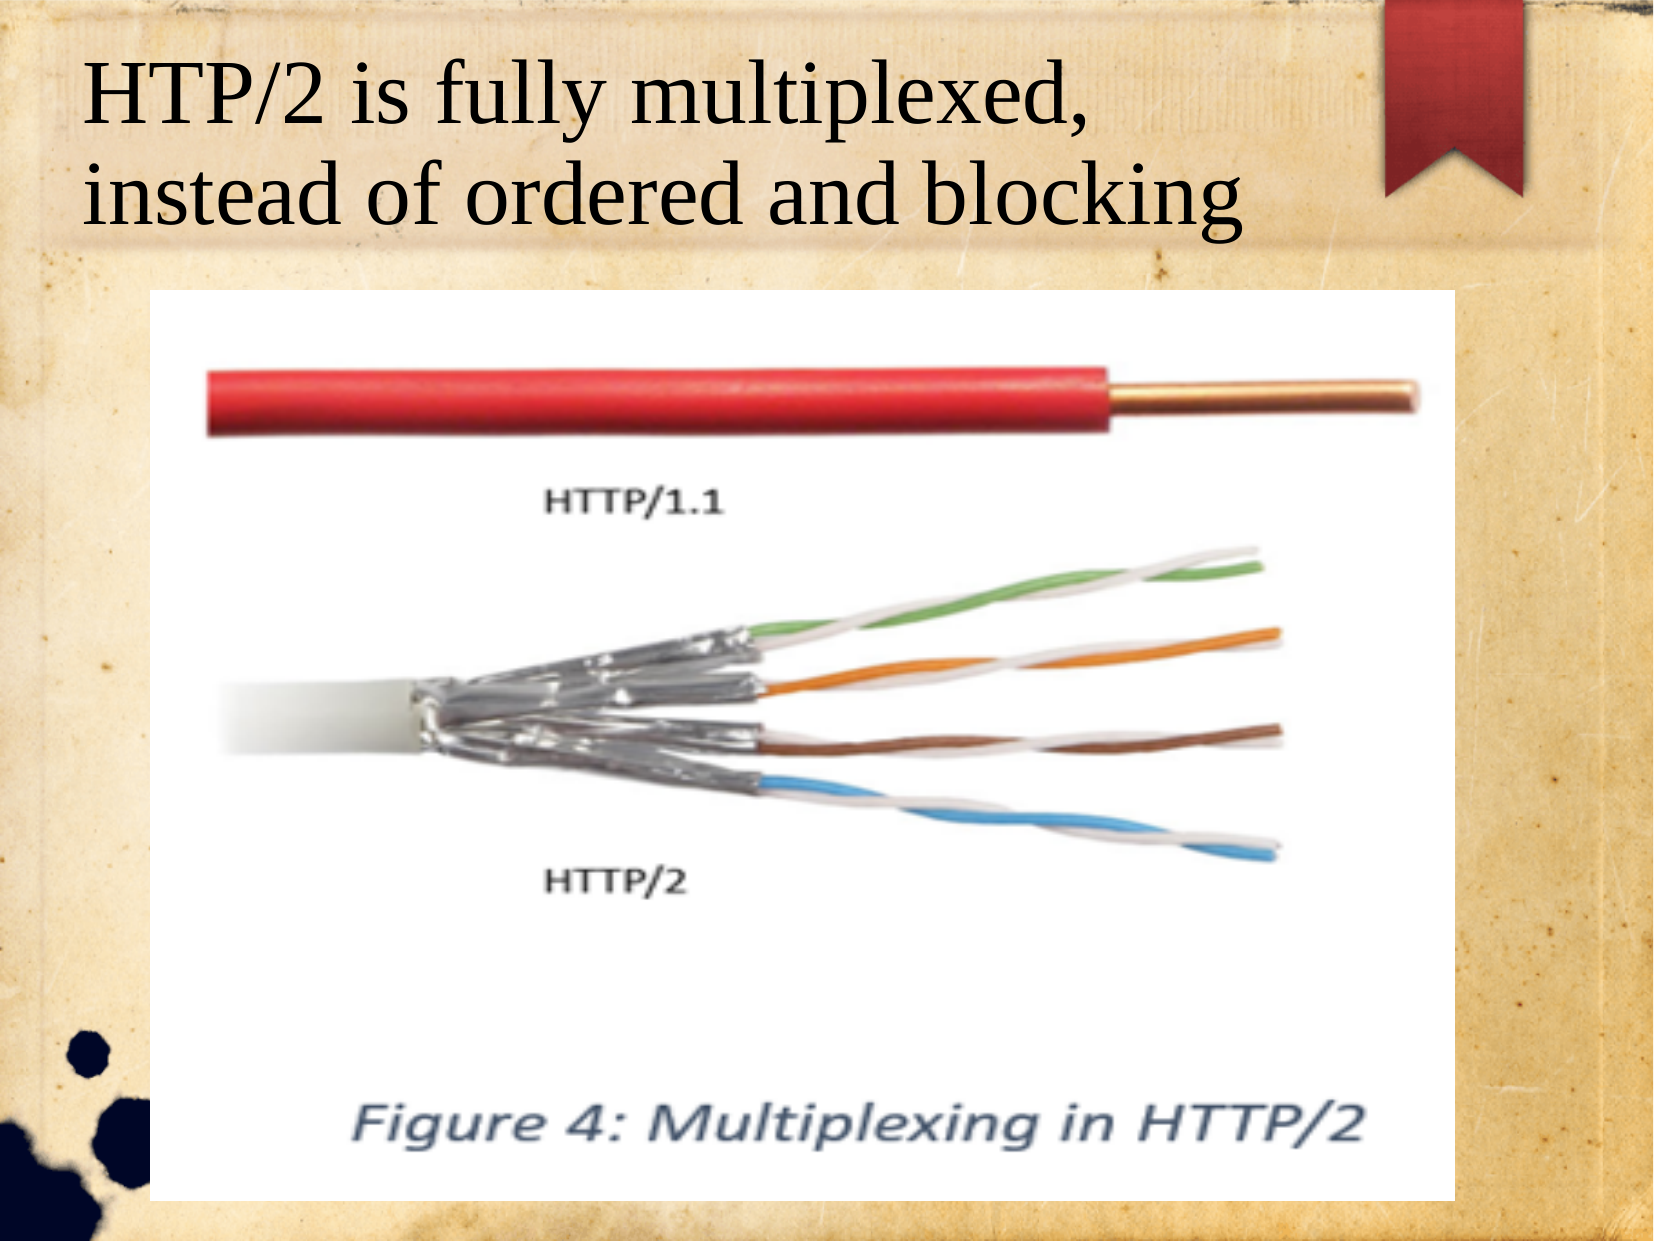

# HTP/2 is fully multiplexed, instead of ordered and blocking